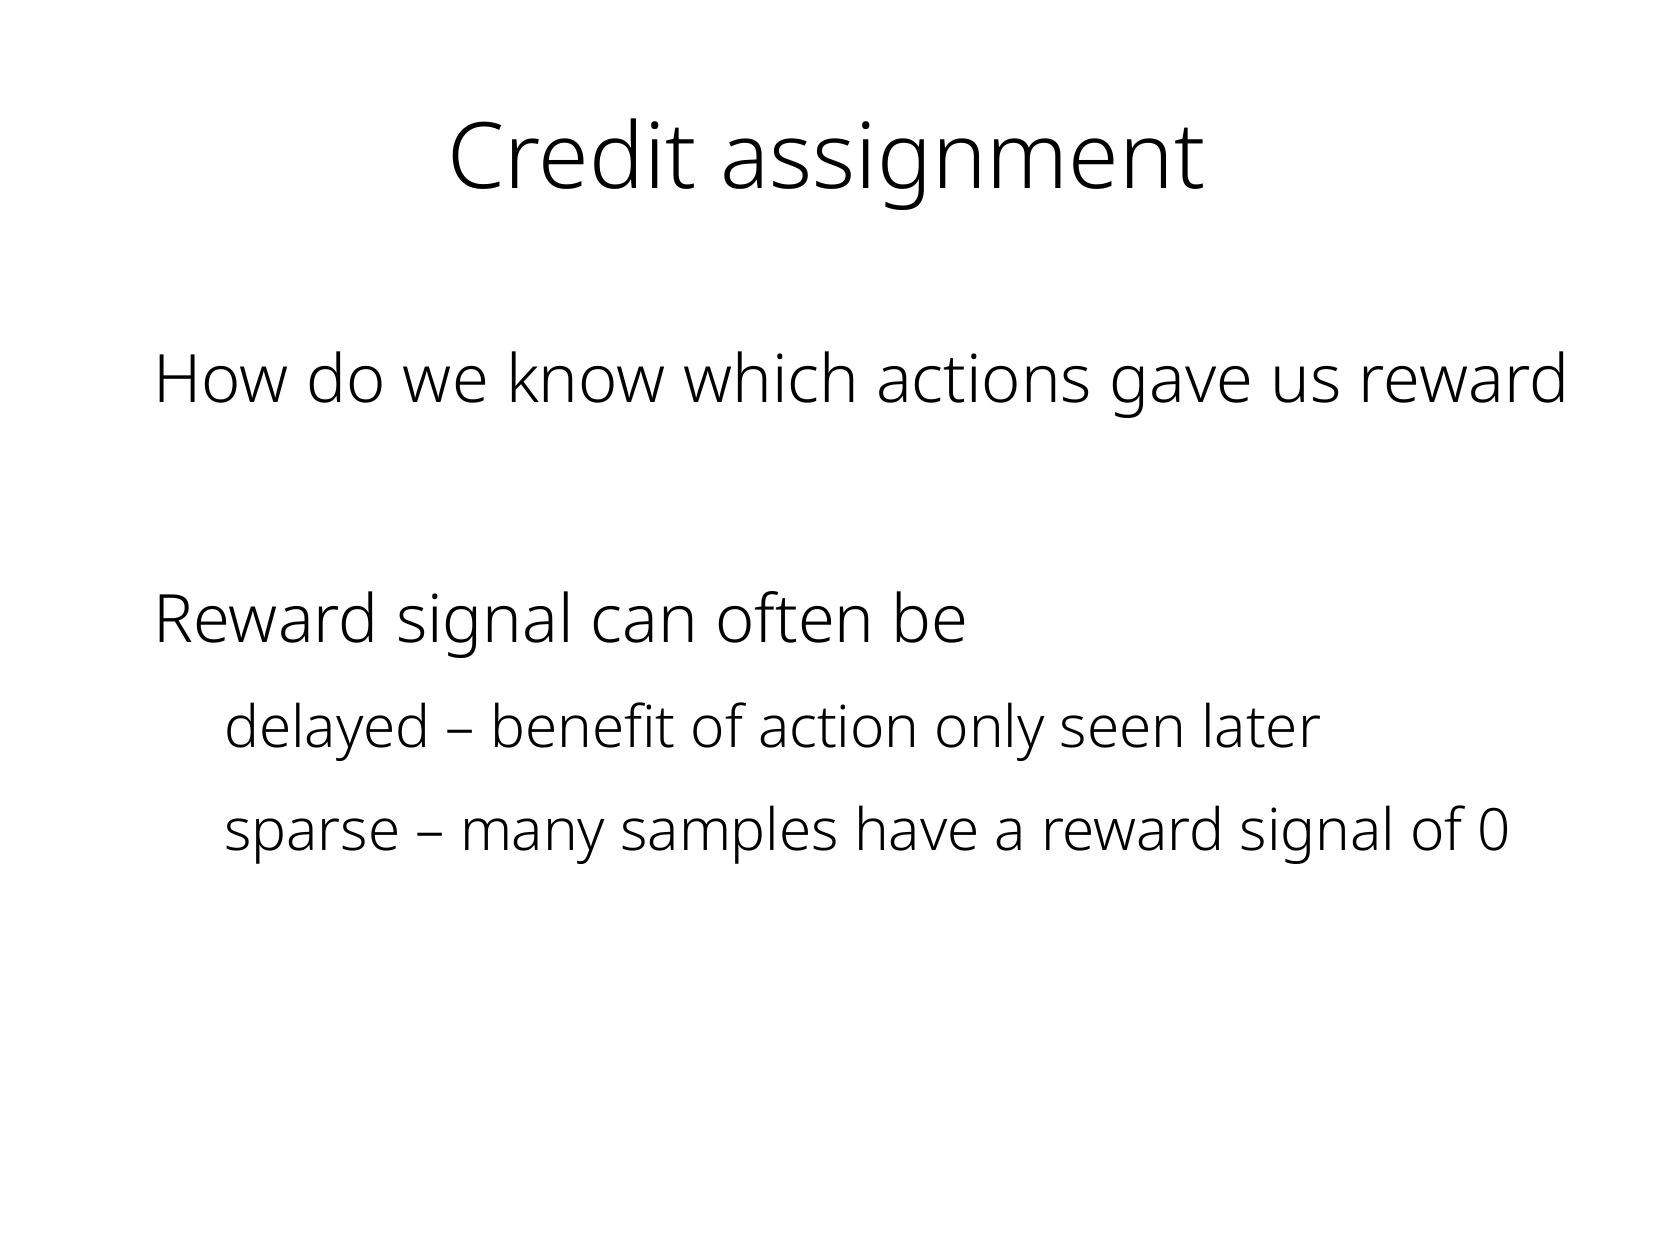

# Credit assignment
How do we know which actions gave us reward
Reward signal can often be
delayed – benefit of action only seen later
sparse – many samples have a reward signal of 0